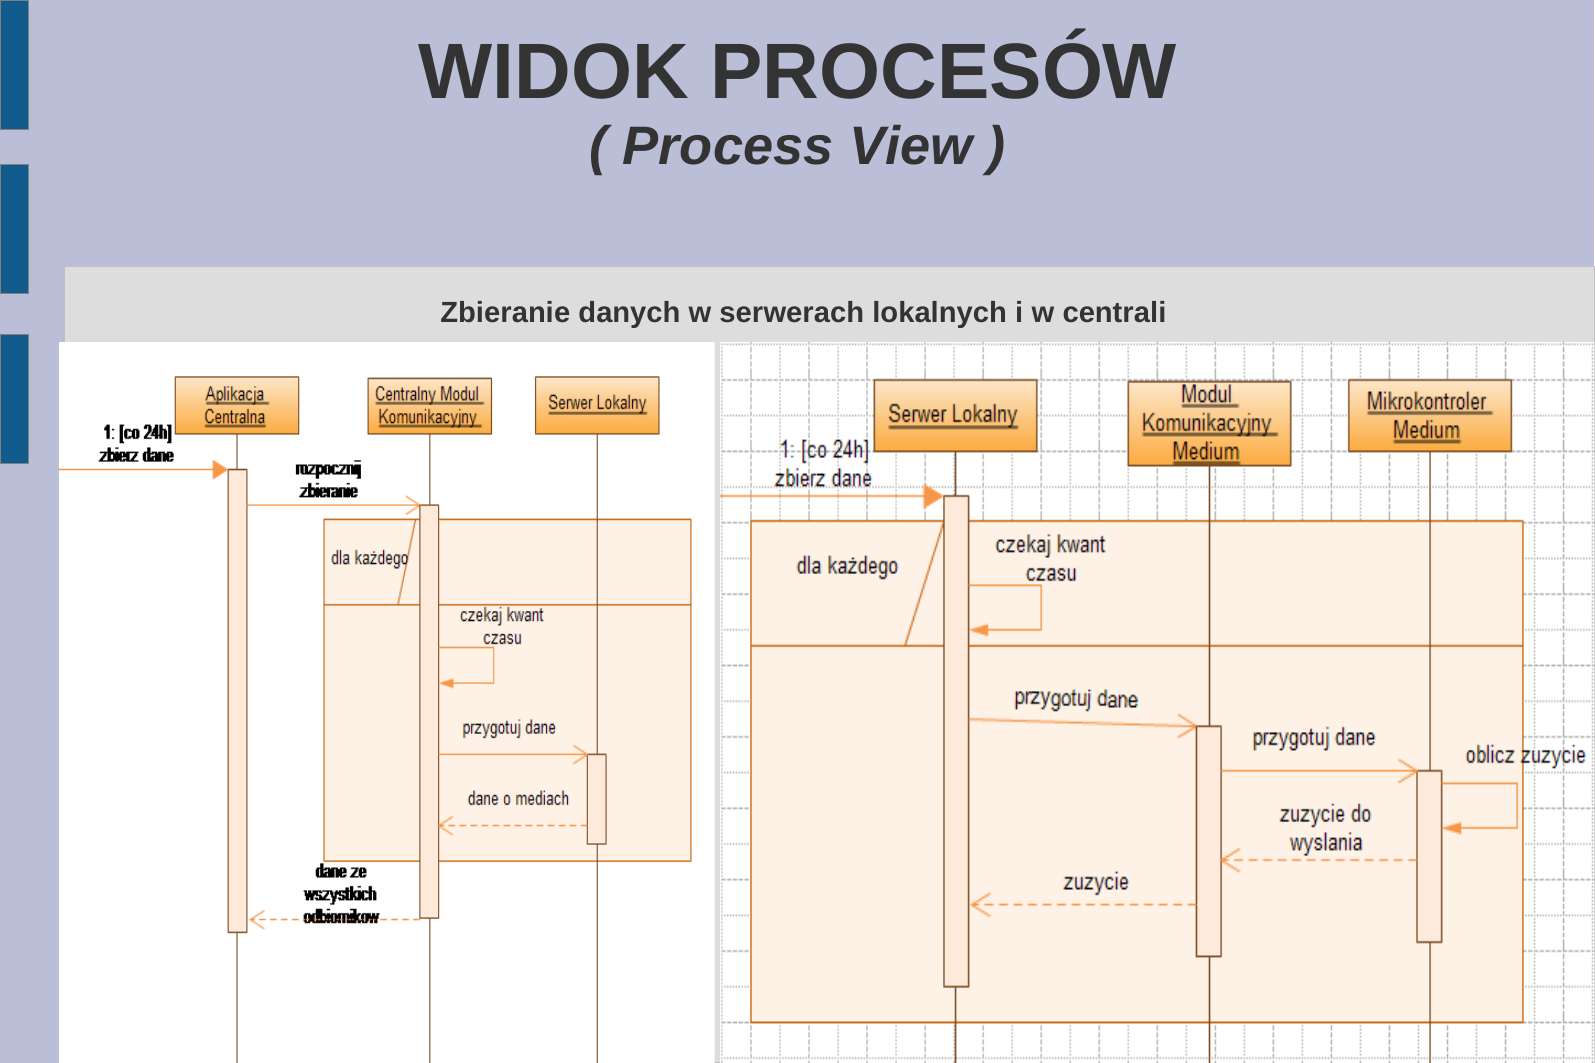

# WIDOK PROCESÓW ( Process View )
Zbieranie danych w serwerach lokalnych i w centrali